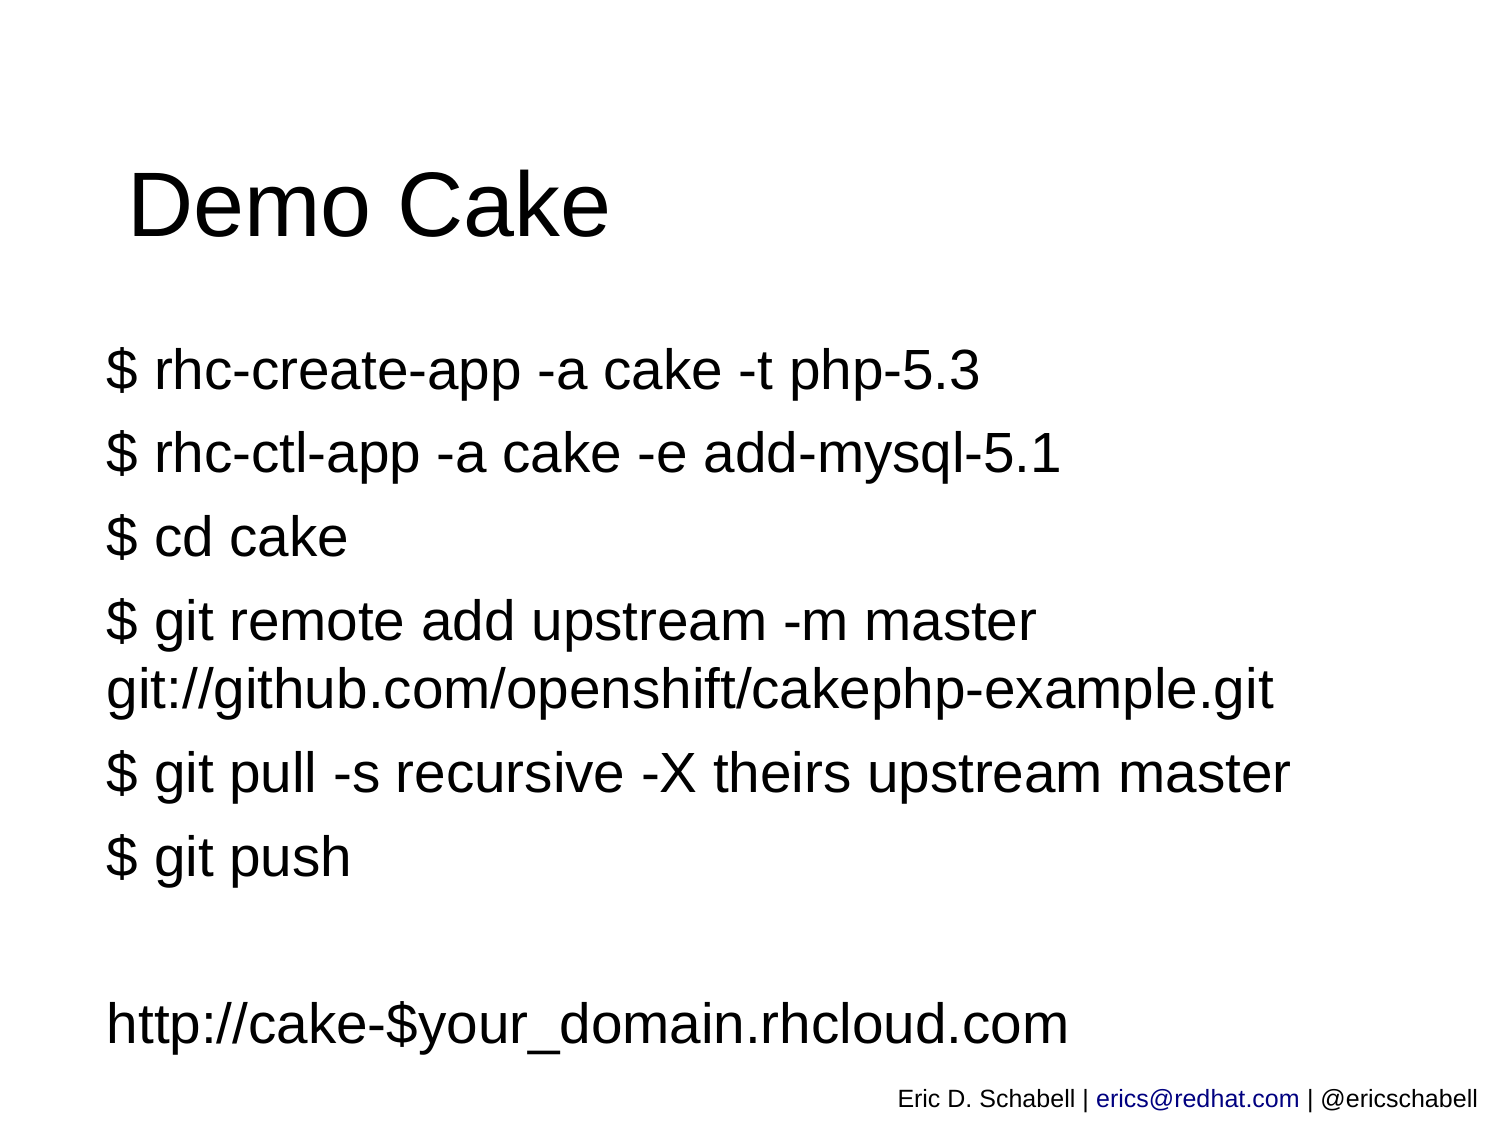

# Demo Cake
$ rhc-create-app -a cake -t php-5.3
$ rhc-ctl-app -a cake -e add-mysql-5.1
$ cd cake
$ git remote add upstream -m master git://github.com/openshift/cakephp-example.git
$ git pull -s recursive -X theirs upstream master
$ git push
http://cake-$your_domain.rhcloud.com